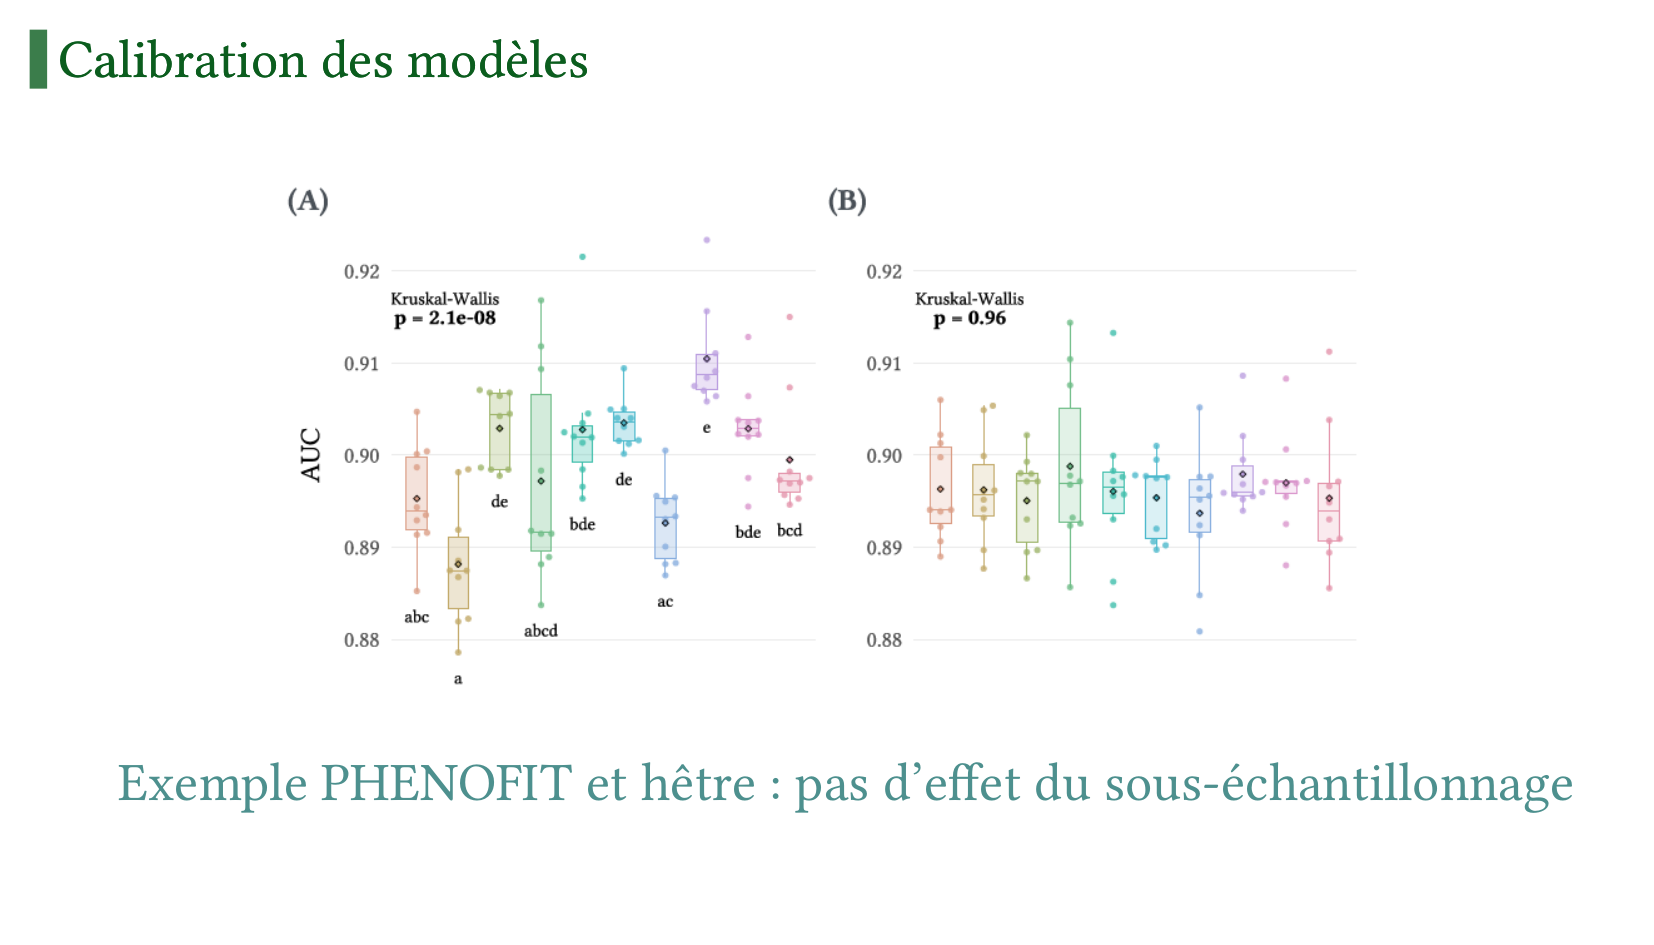

# Calibration des modèles
Calibration des modèles
Exemple PHENOFIT et hêtre : pas d’effet du sous-échantillonnage